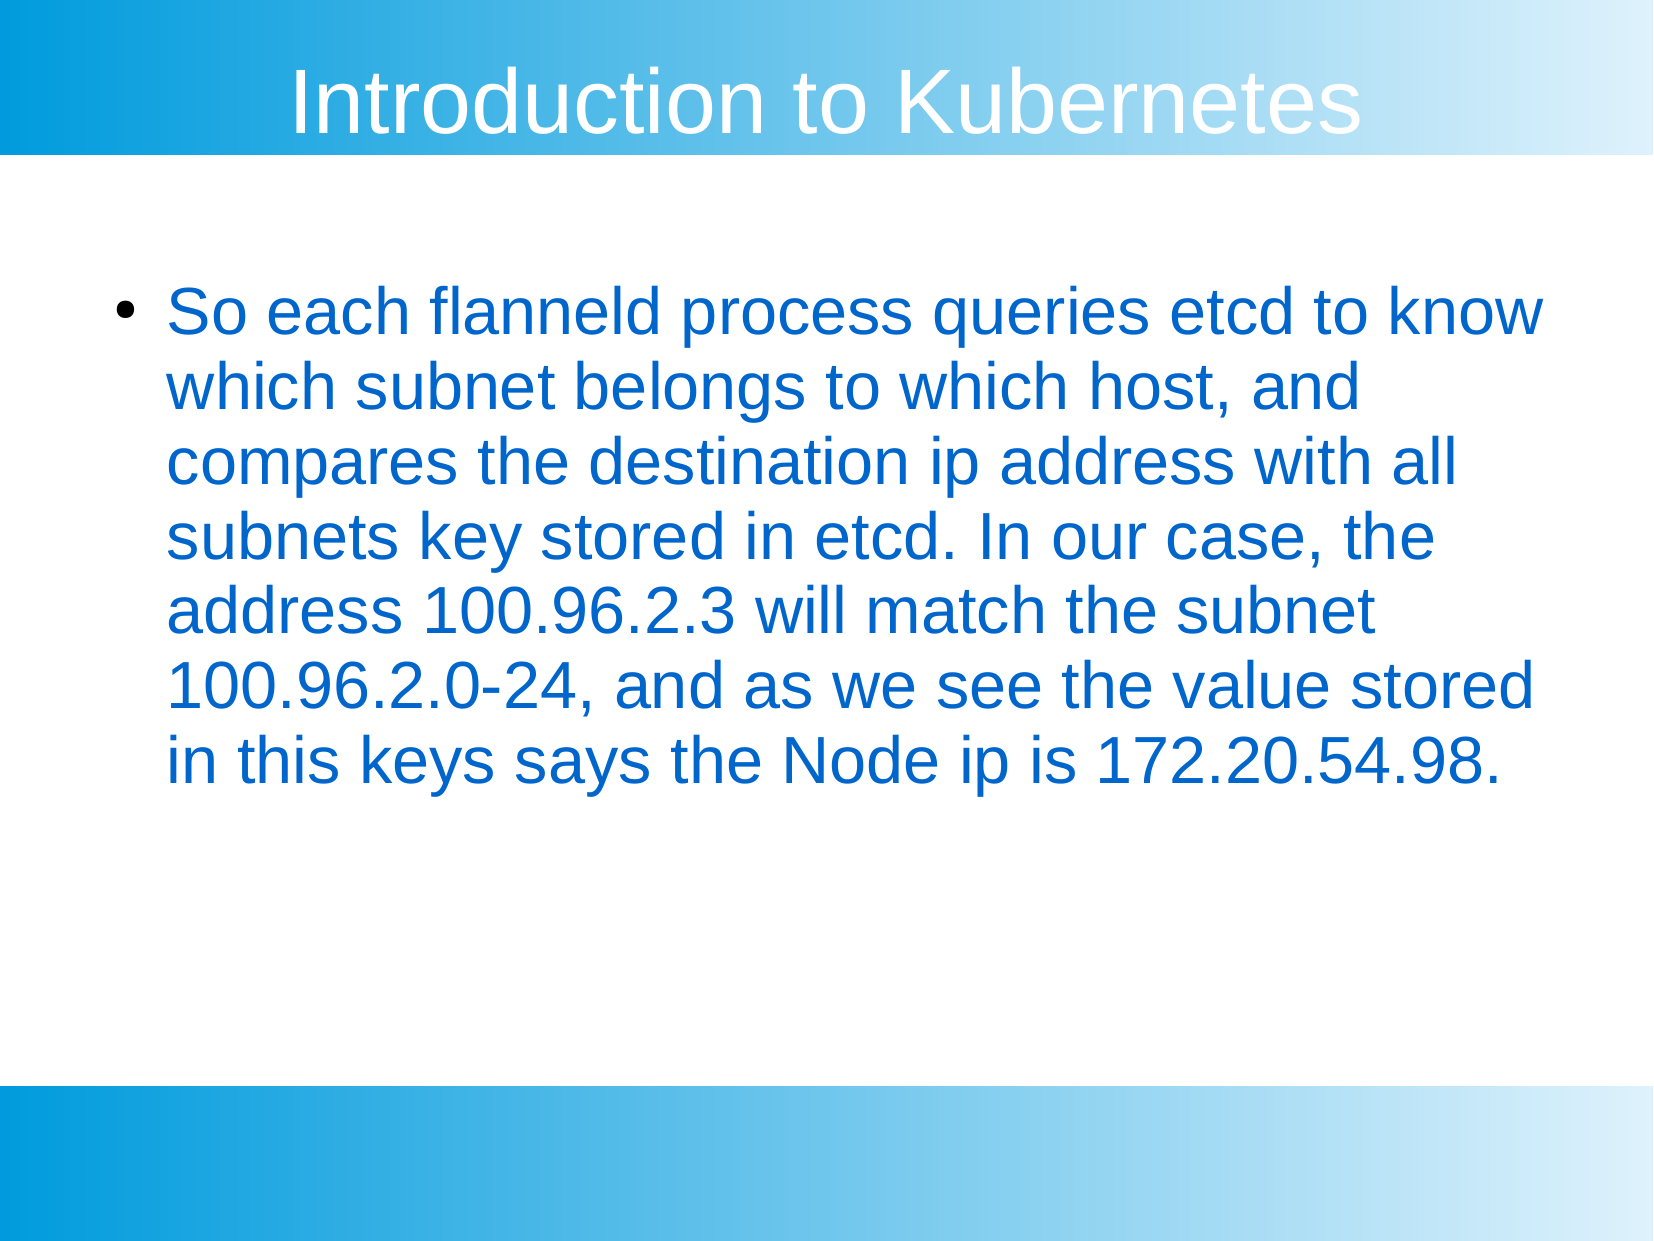

# Introduction to Kubernetes
So each flanneld process queries etcd to know which subnet belongs to which host, and compares the destination ip address with all subnets key stored in etcd. In our case, the address 100.96.2.3 will match the subnet 100.96.2.0-24, and as we see the value stored in this keys says the Node ip is 172.20.54.98.